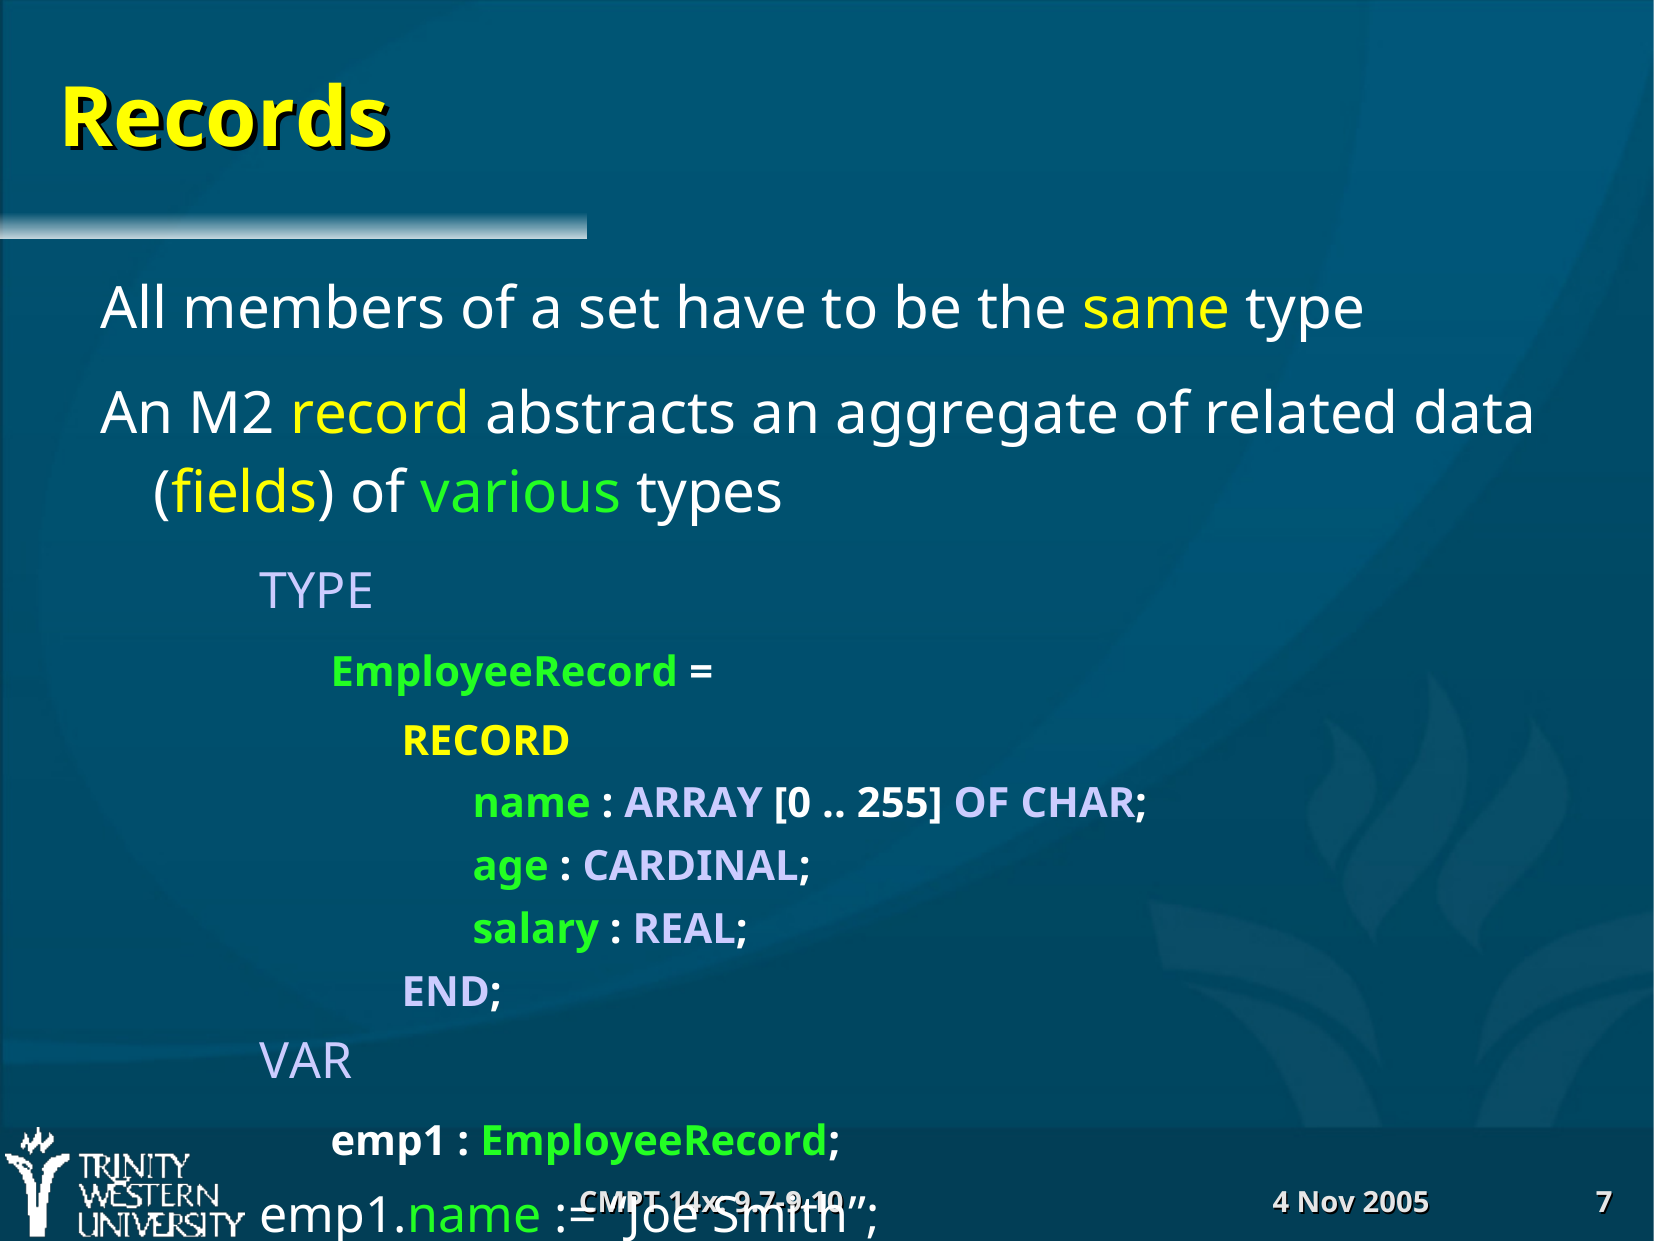

# Records
All members of a set have to be the same type
An M2 record abstracts an aggregate of related data (fields) of various types
TYPE
EmployeeRecord =
RECORD
name : ARRAY [0 .. 255] OF CHAR;
age : CARDINAL;
salary : REAL;
END;
VAR
emp1 : EmployeeRecord;
emp1.name := “Joe Smith”;
CMPT 14x: 9.7-9.10
4 Nov 2005
7